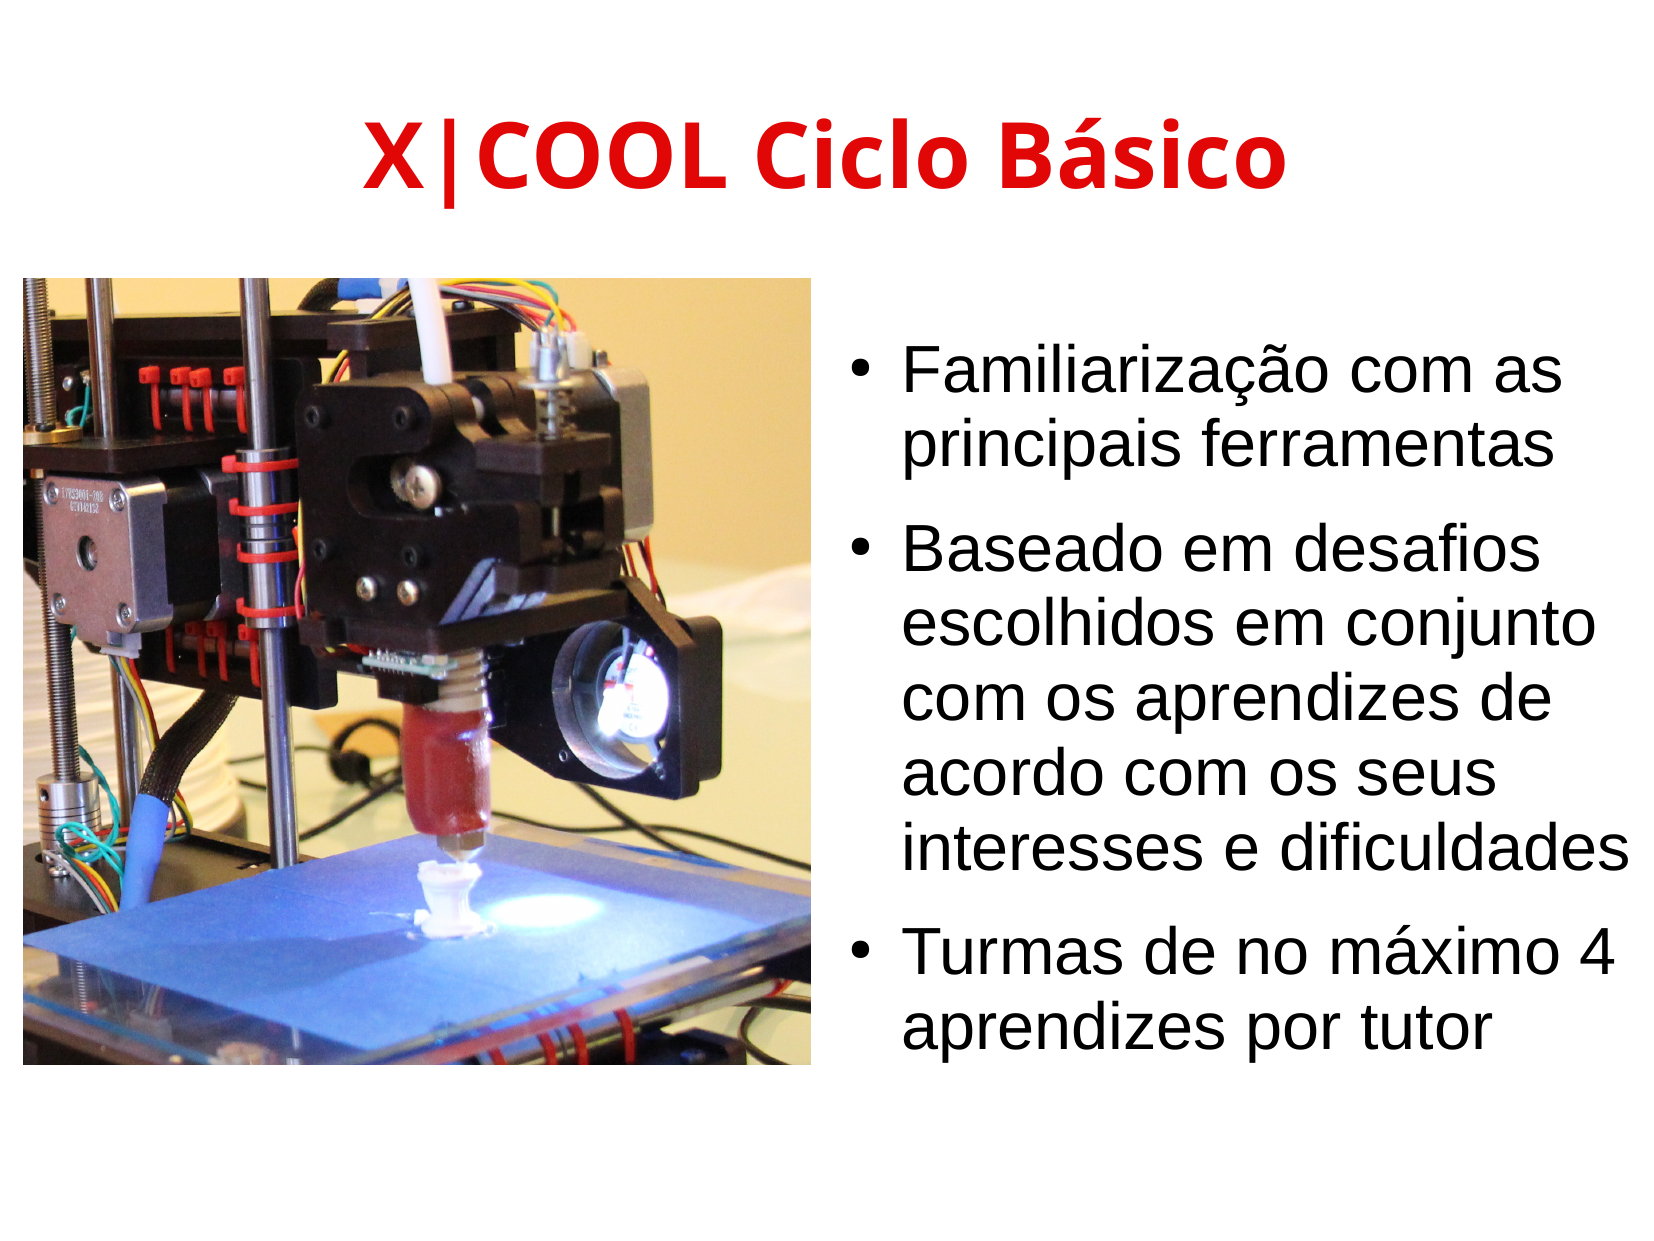

# X|COOL Ciclo Básico
Familiarização com as principais ferramentas
Baseado em desafios escolhidos em conjunto com os aprendizes de acordo com os seus interesses e dificuldades
Turmas de no máximo 4 aprendizes por tutor